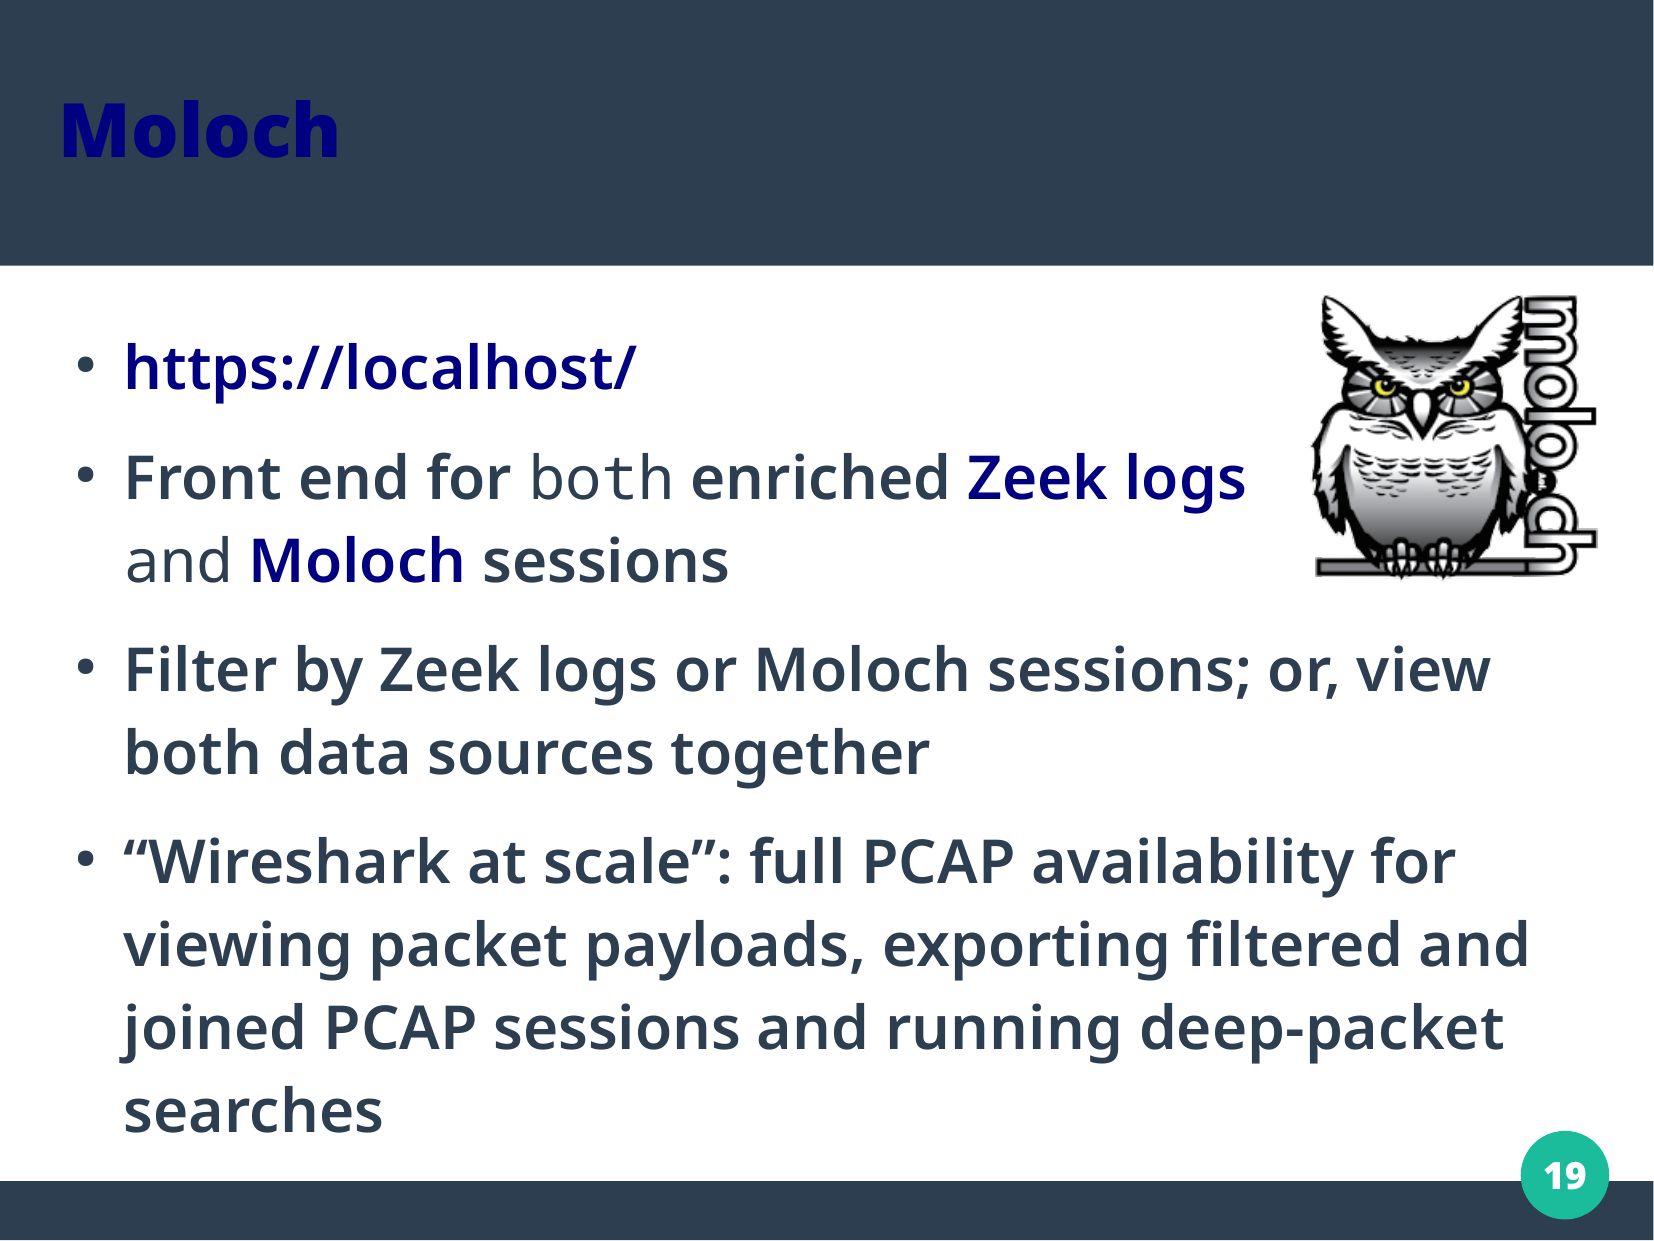

# Moloch
https://localhost/
Front end for both enriched Zeek logs
and Moloch sessions
Filter by Zeek logs or Moloch sessions; or, view both data sources together
“Wireshark at scale”: full PCAP availability for viewing packet payloads, exporting filtered and joined PCAP sessions and running deep-packet searches
19